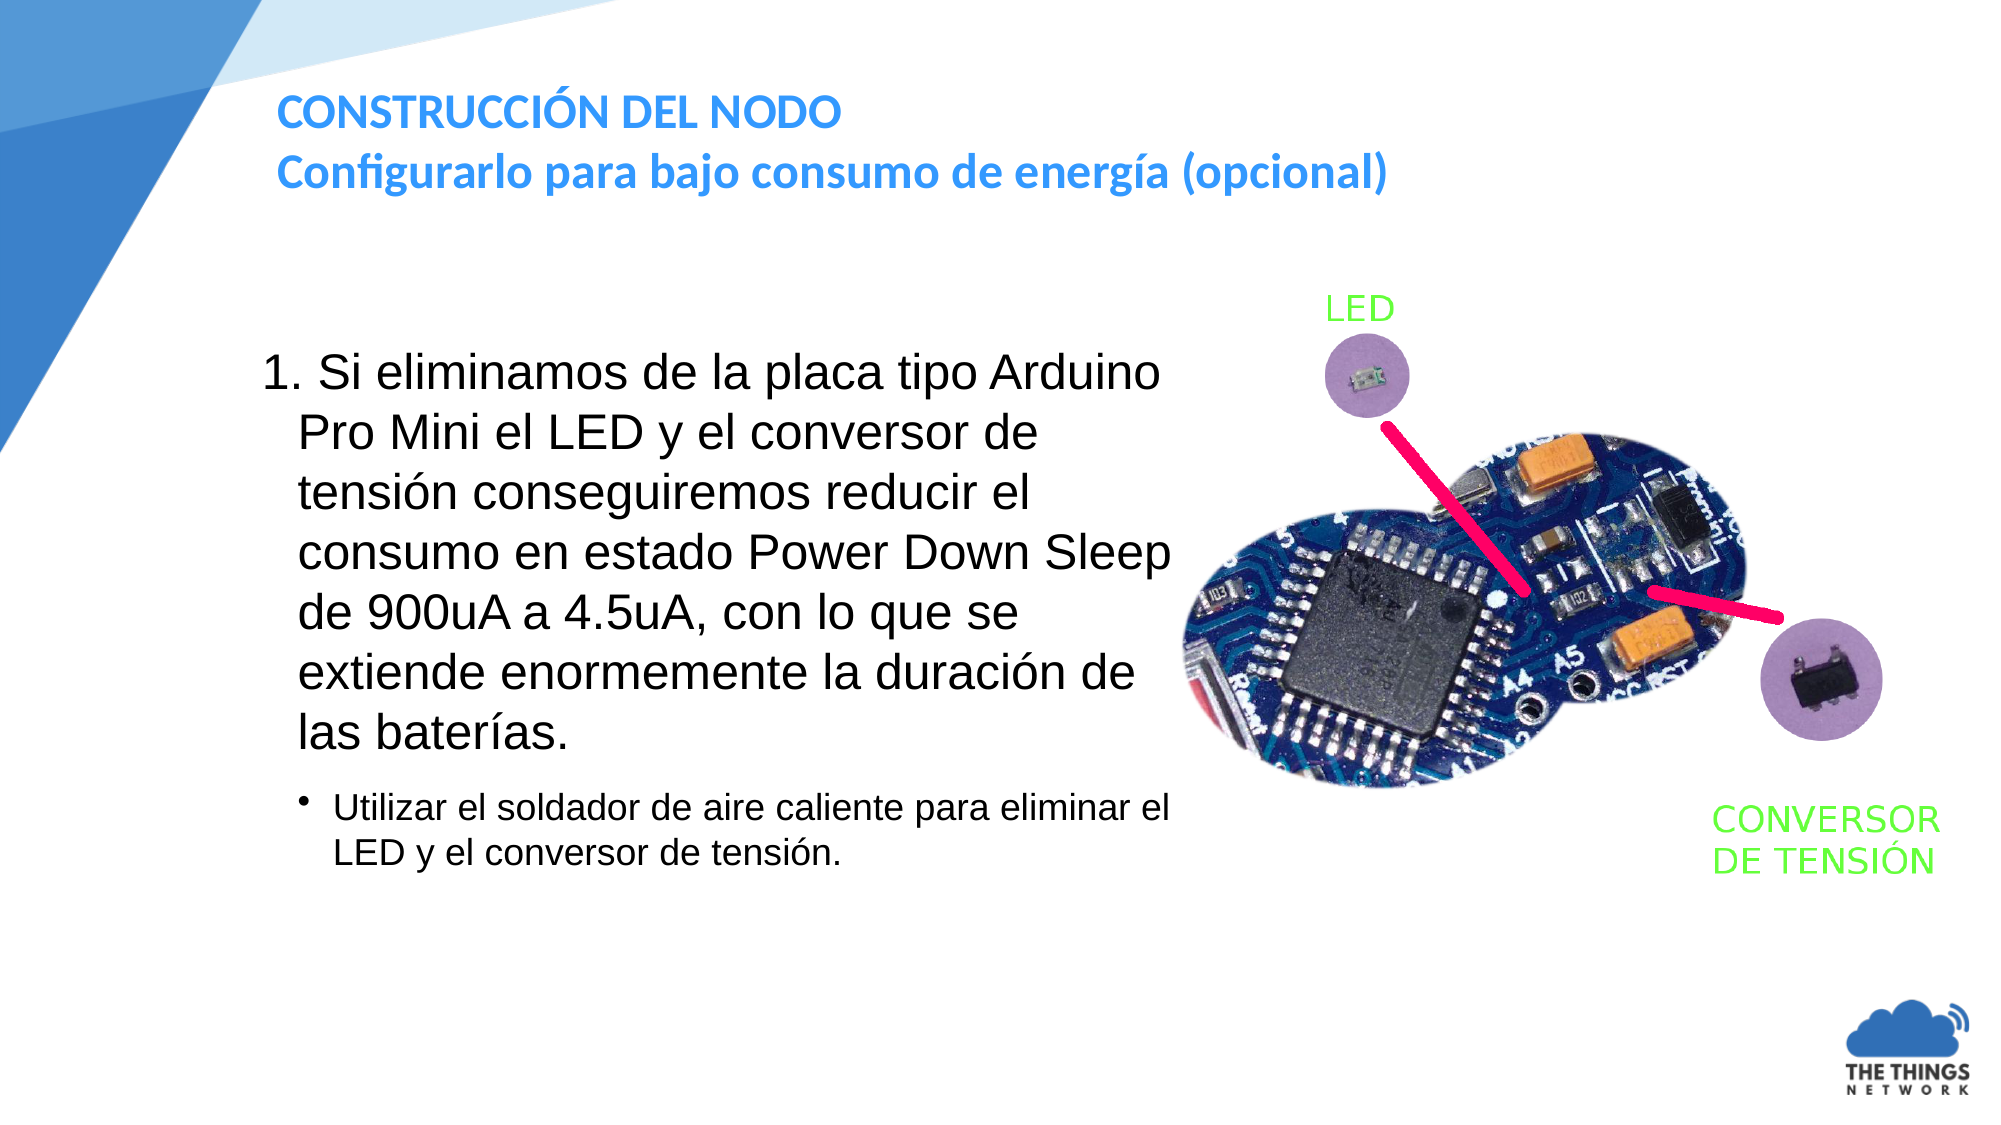

CONSTRUCCIÓN DEL NODO
Configurarlo para bajo consumo de energía (opcional)
 Si eliminamos de la placa tipo Arduino Pro Mini el LED y el conversor de tensión conseguiremos reducir el consumo en estado Power Down Sleep de 900uA a 4.5uA, con lo que se extiende enormemente la duración de las baterías.
Utilizar el soldador de aire caliente para eliminar el LED y el conversor de tensión.